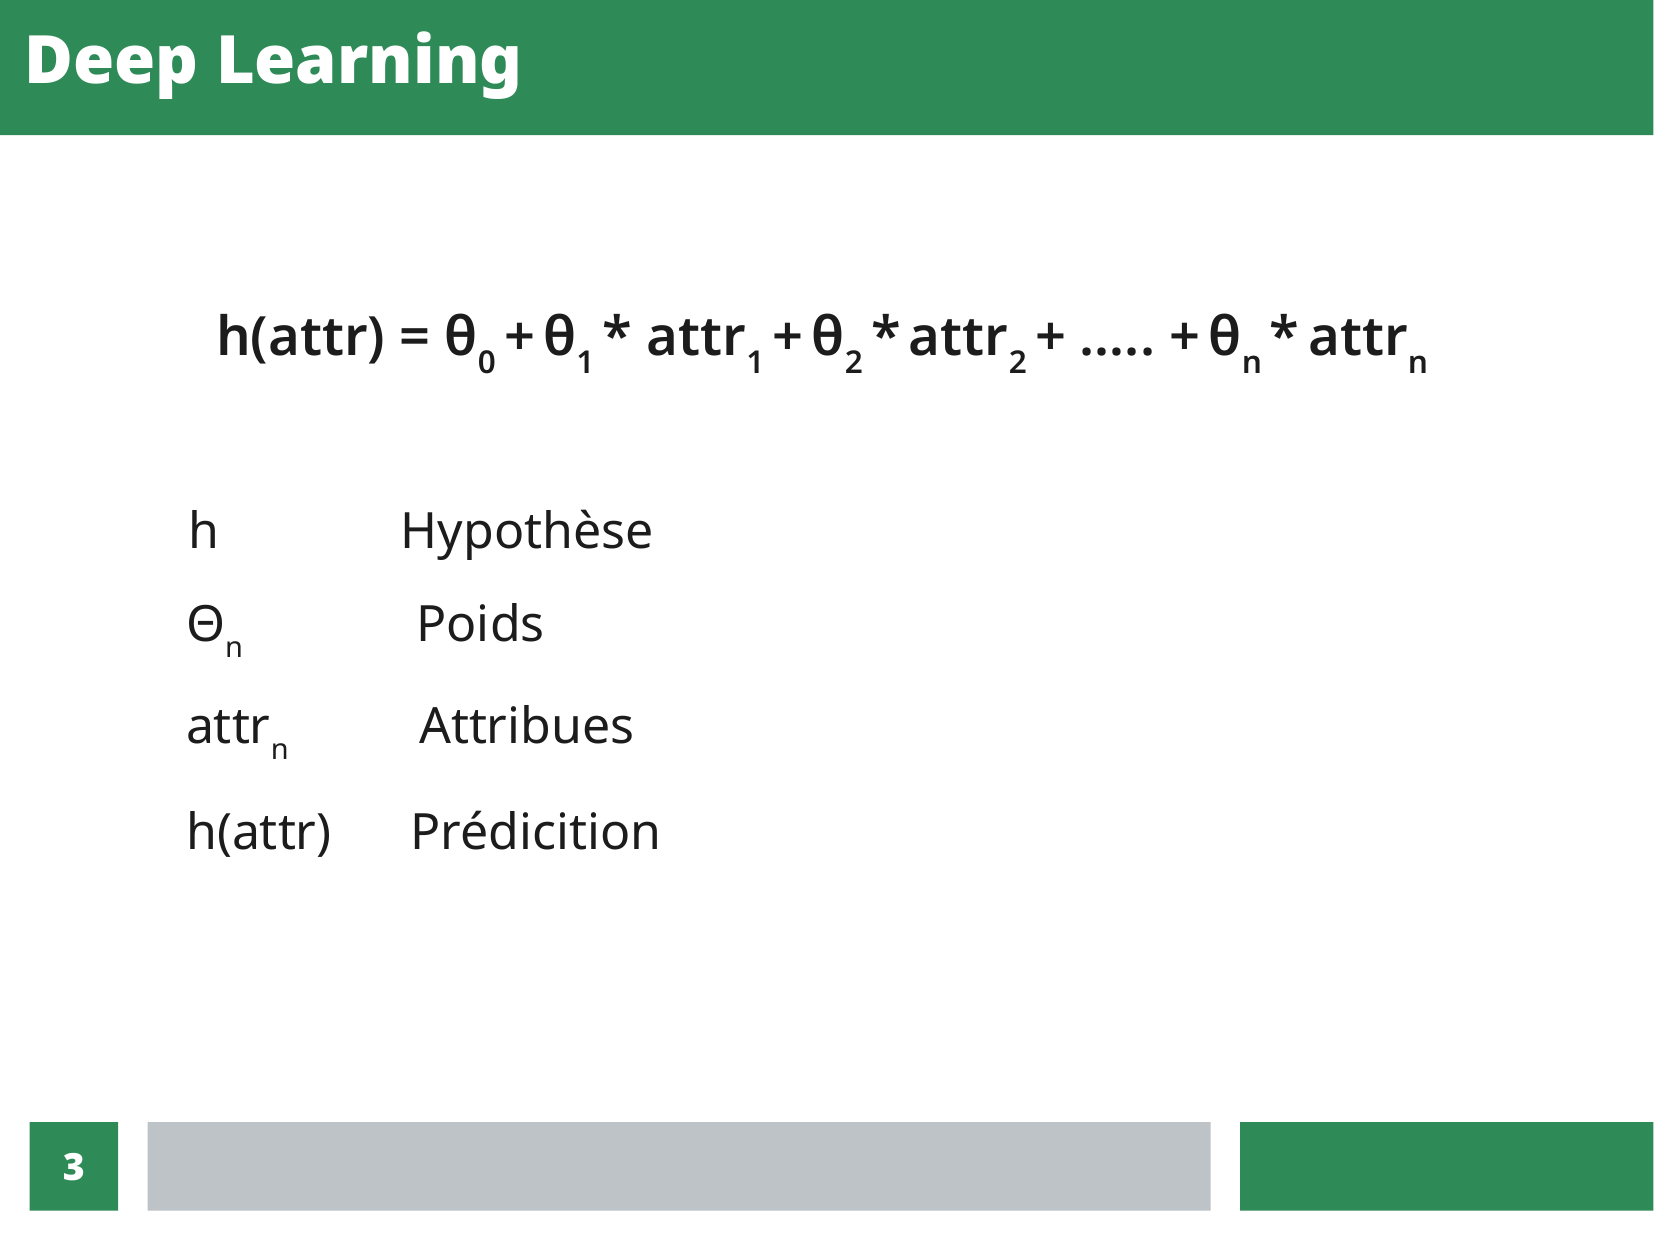

# Deep Learning
h(attr) = θ0 + θ1 * attr1 + θ2 * attr2 + ….. + θn * attrn
 h  Hypothèse
 Θn  Poids
 attrn Attribues
 h(attr) Prédicition
3